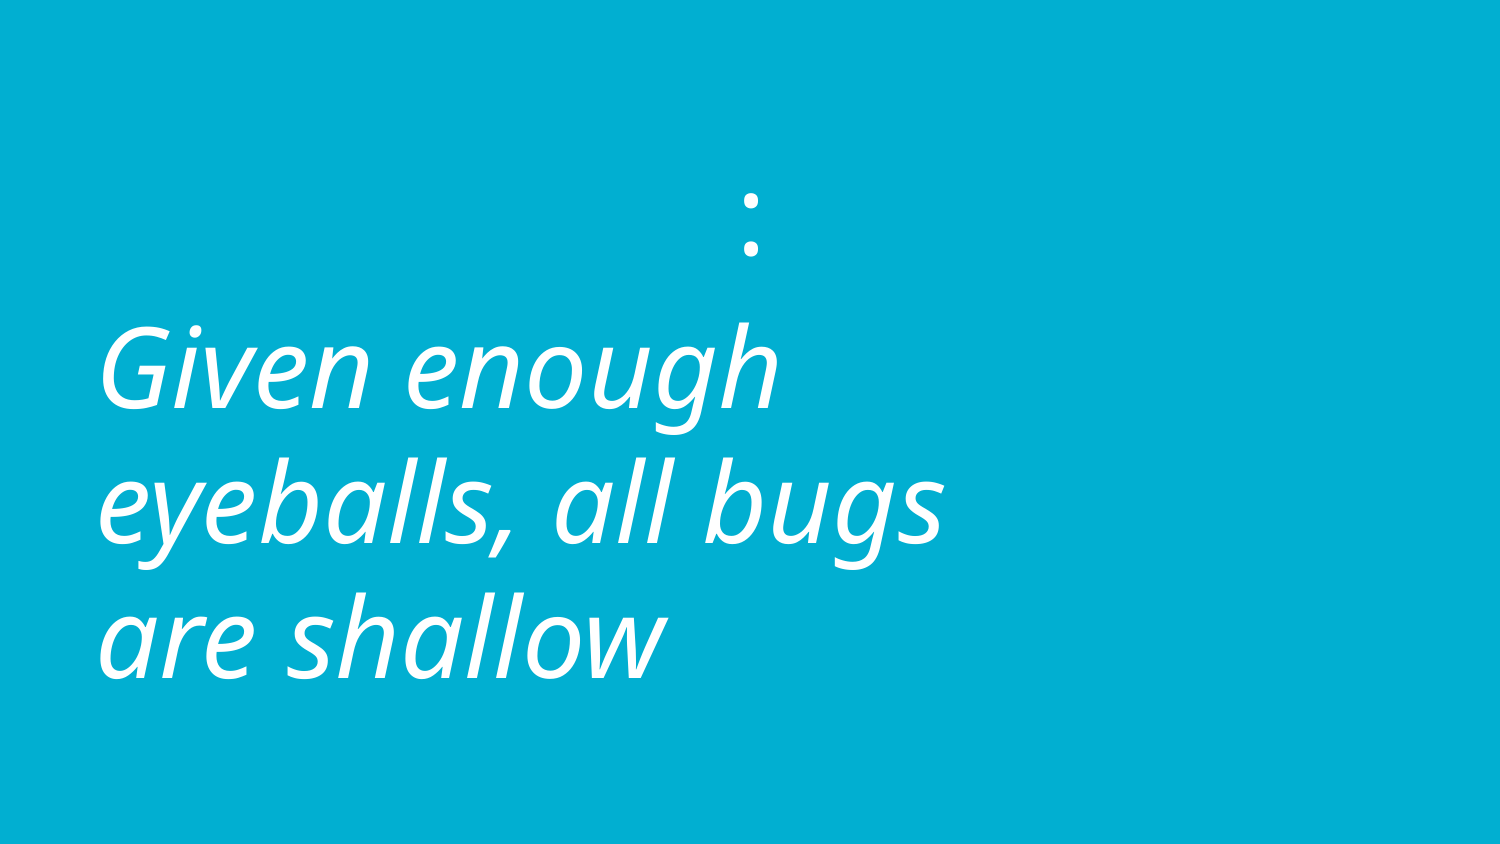

# Linus's Law: Given enough eyeballs, all bugs are shallow